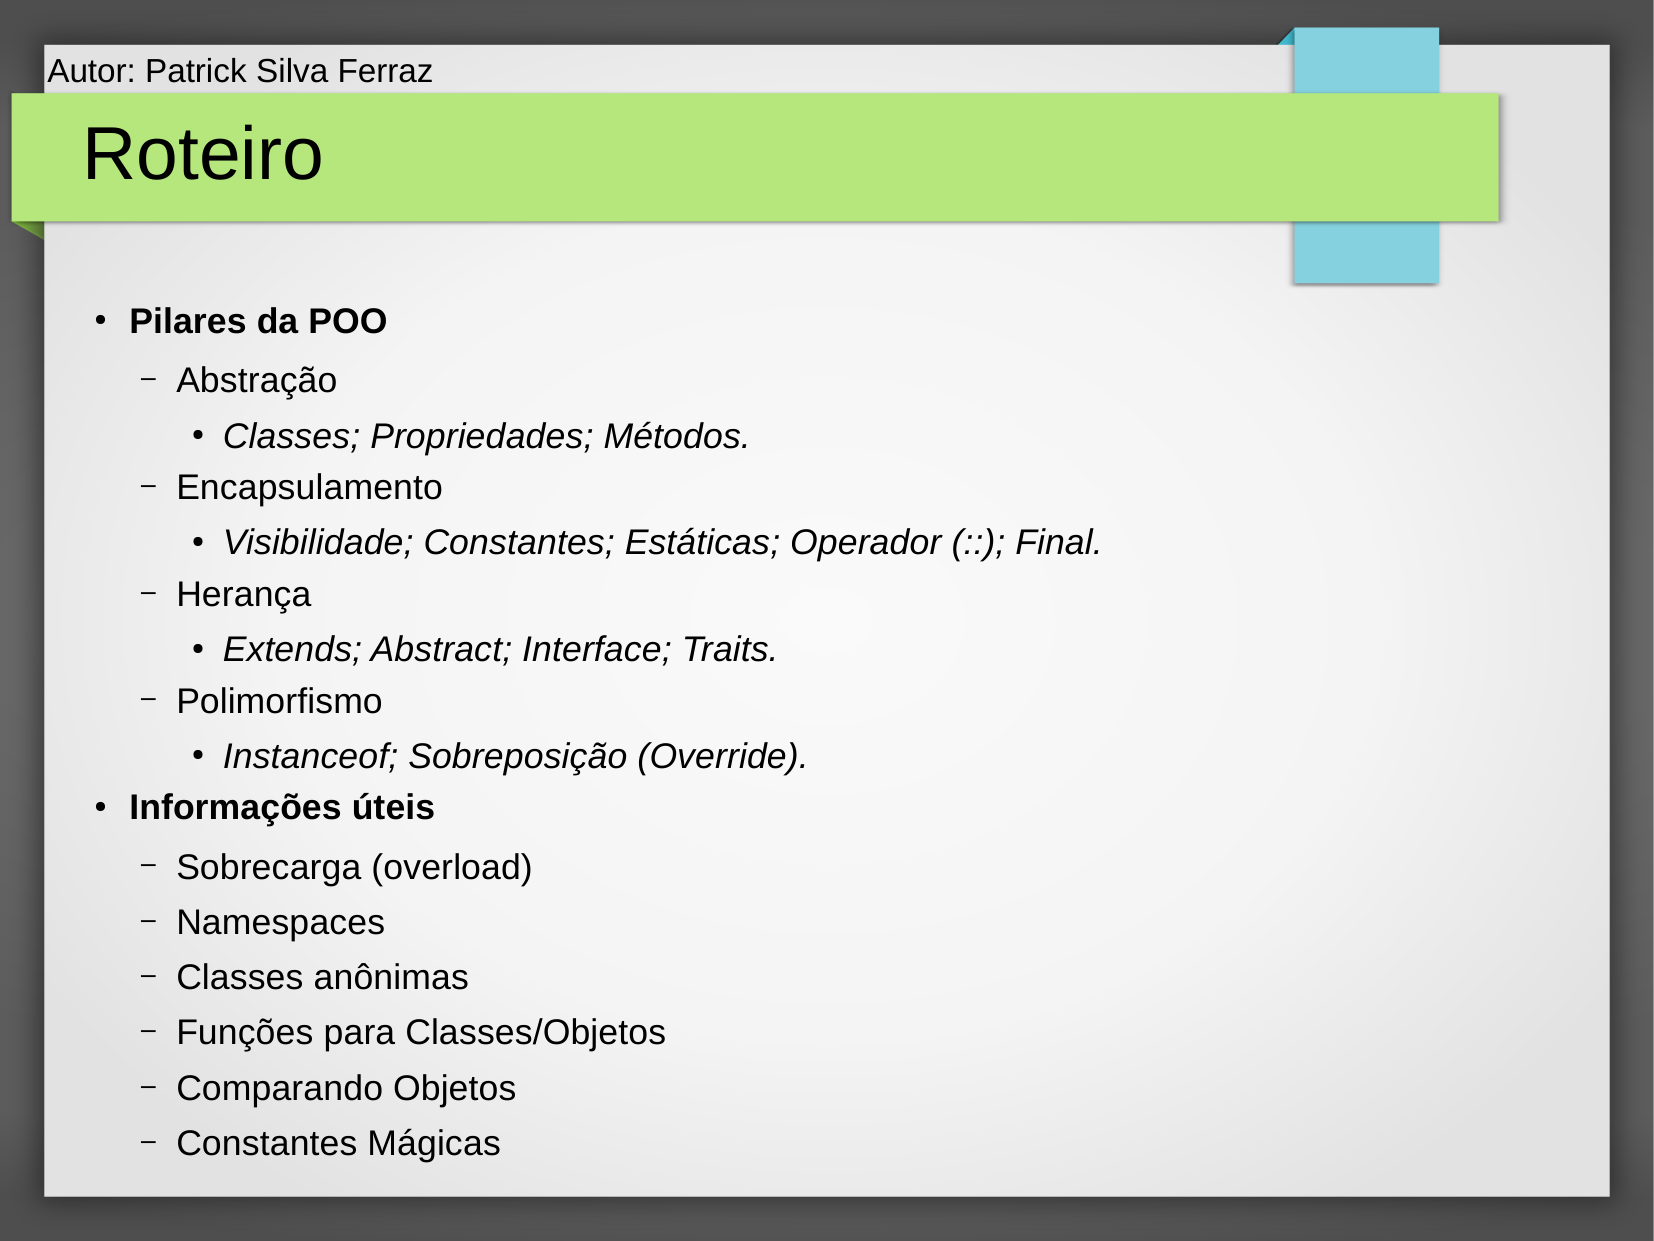

Autor: Patrick Silva Ferraz
# Roteiro
Pilares da POO
Abstração
Classes; Propriedades; Métodos.
Encapsulamento
Visibilidade; Constantes; Estáticas; Operador (::); Final.
Herança
Extends; Abstract; Interface; Traits.
Polimorfismo
Instanceof; Sobreposição (Override).
Informações úteis
Sobrecarga (overload)
Namespaces
Classes anônimas
Funções para Classes/Objetos
Comparando Objetos
Constantes Mágicas